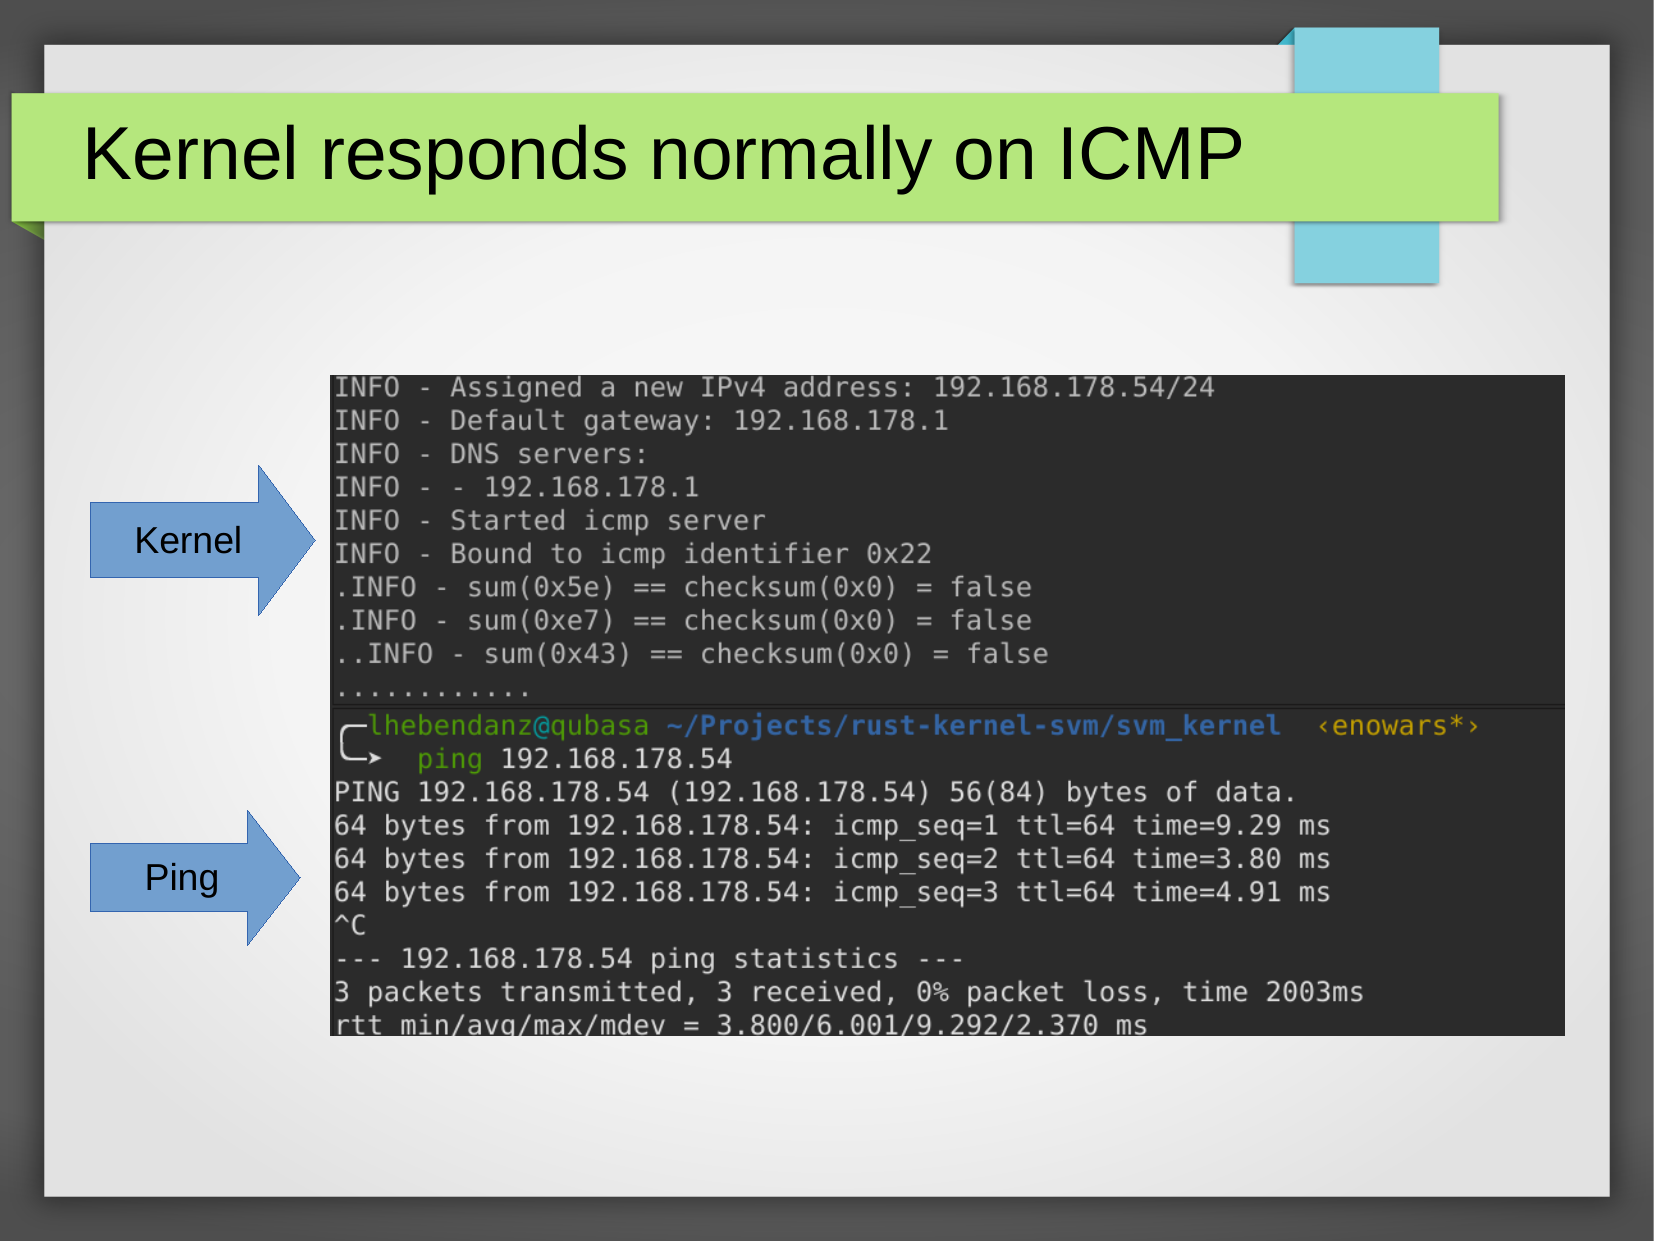

# Kernel responds normally on ICMP
Kernel
Ping